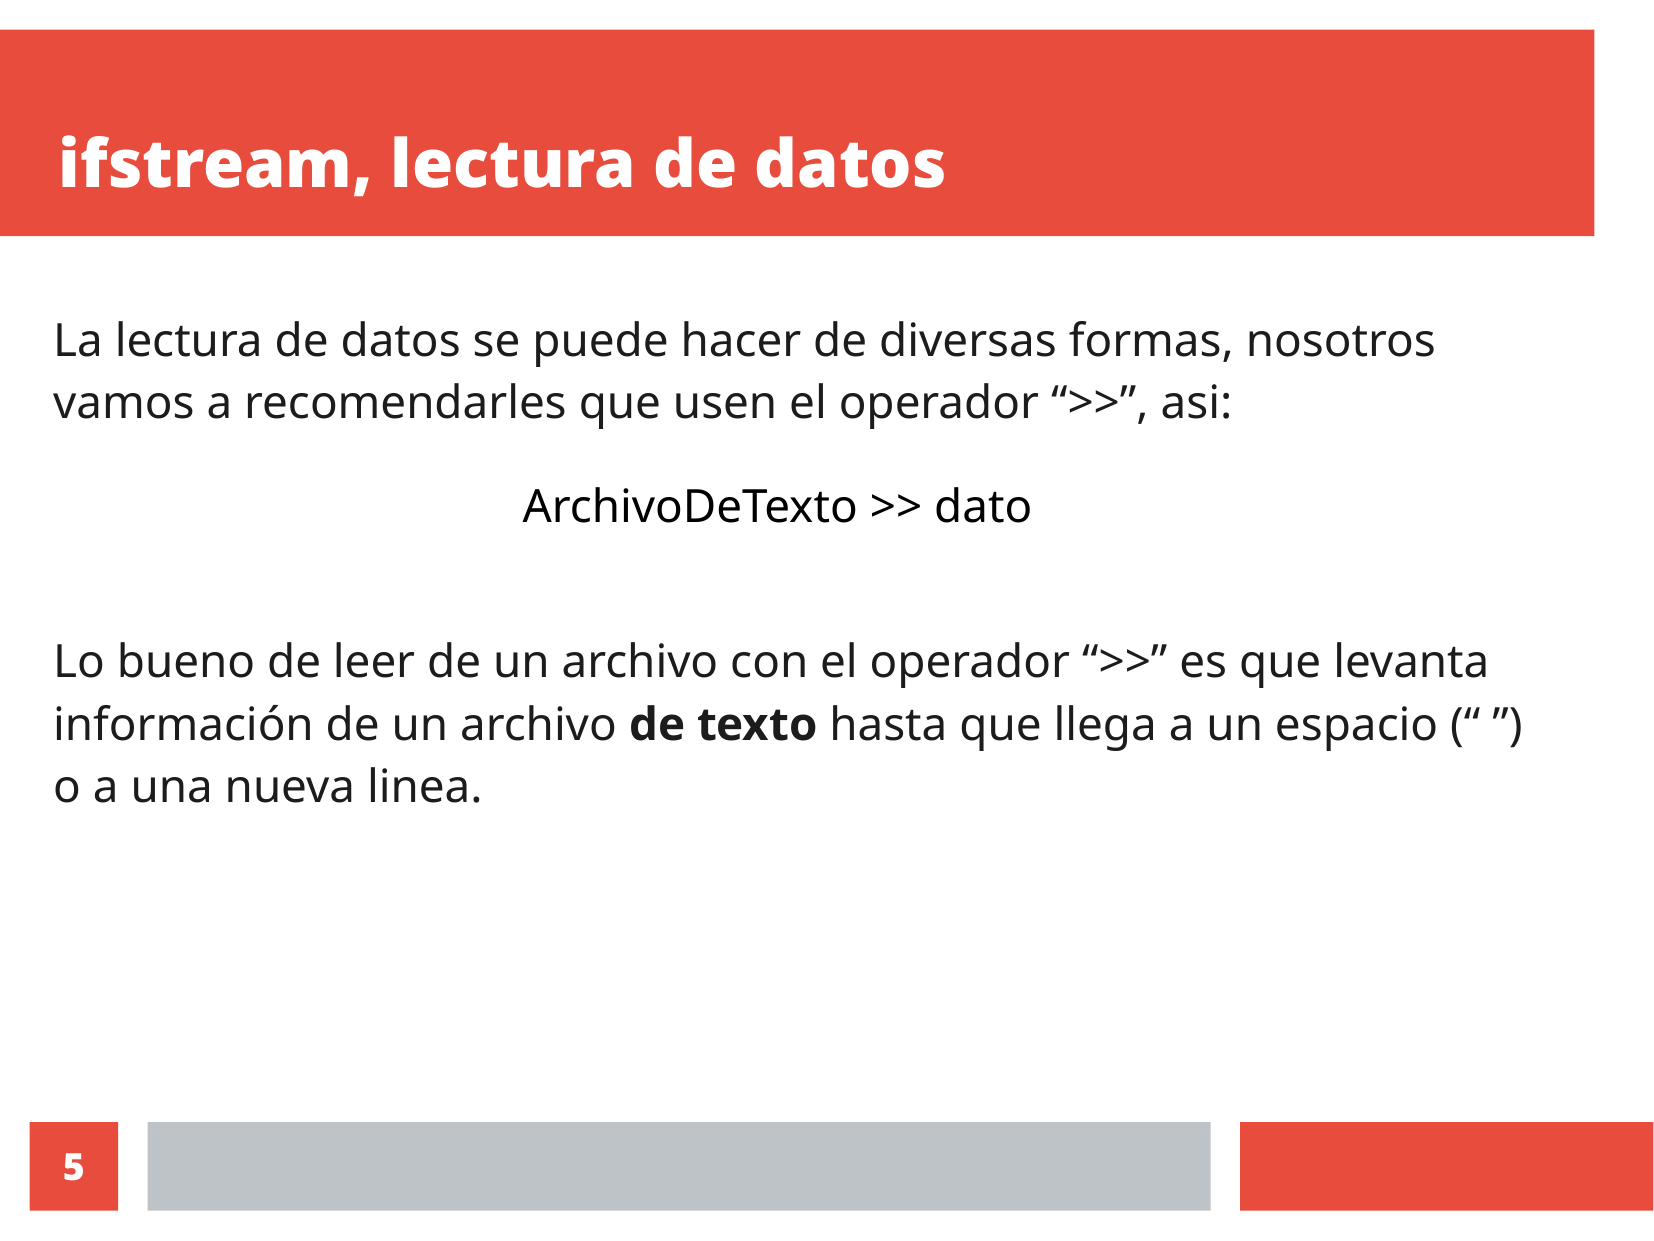

# ifstream, lectura de datos
La lectura de datos se puede hacer de diversas formas, nosotros vamos a recomendarles que usen el operador “>>”, asi:
Lo bueno de leer de un archivo con el operador “>>” es que levanta información de un archivo de texto hasta que llega a un espacio (“ ”) o a una nueva linea.
ArchivoDeTexto >> dato
5